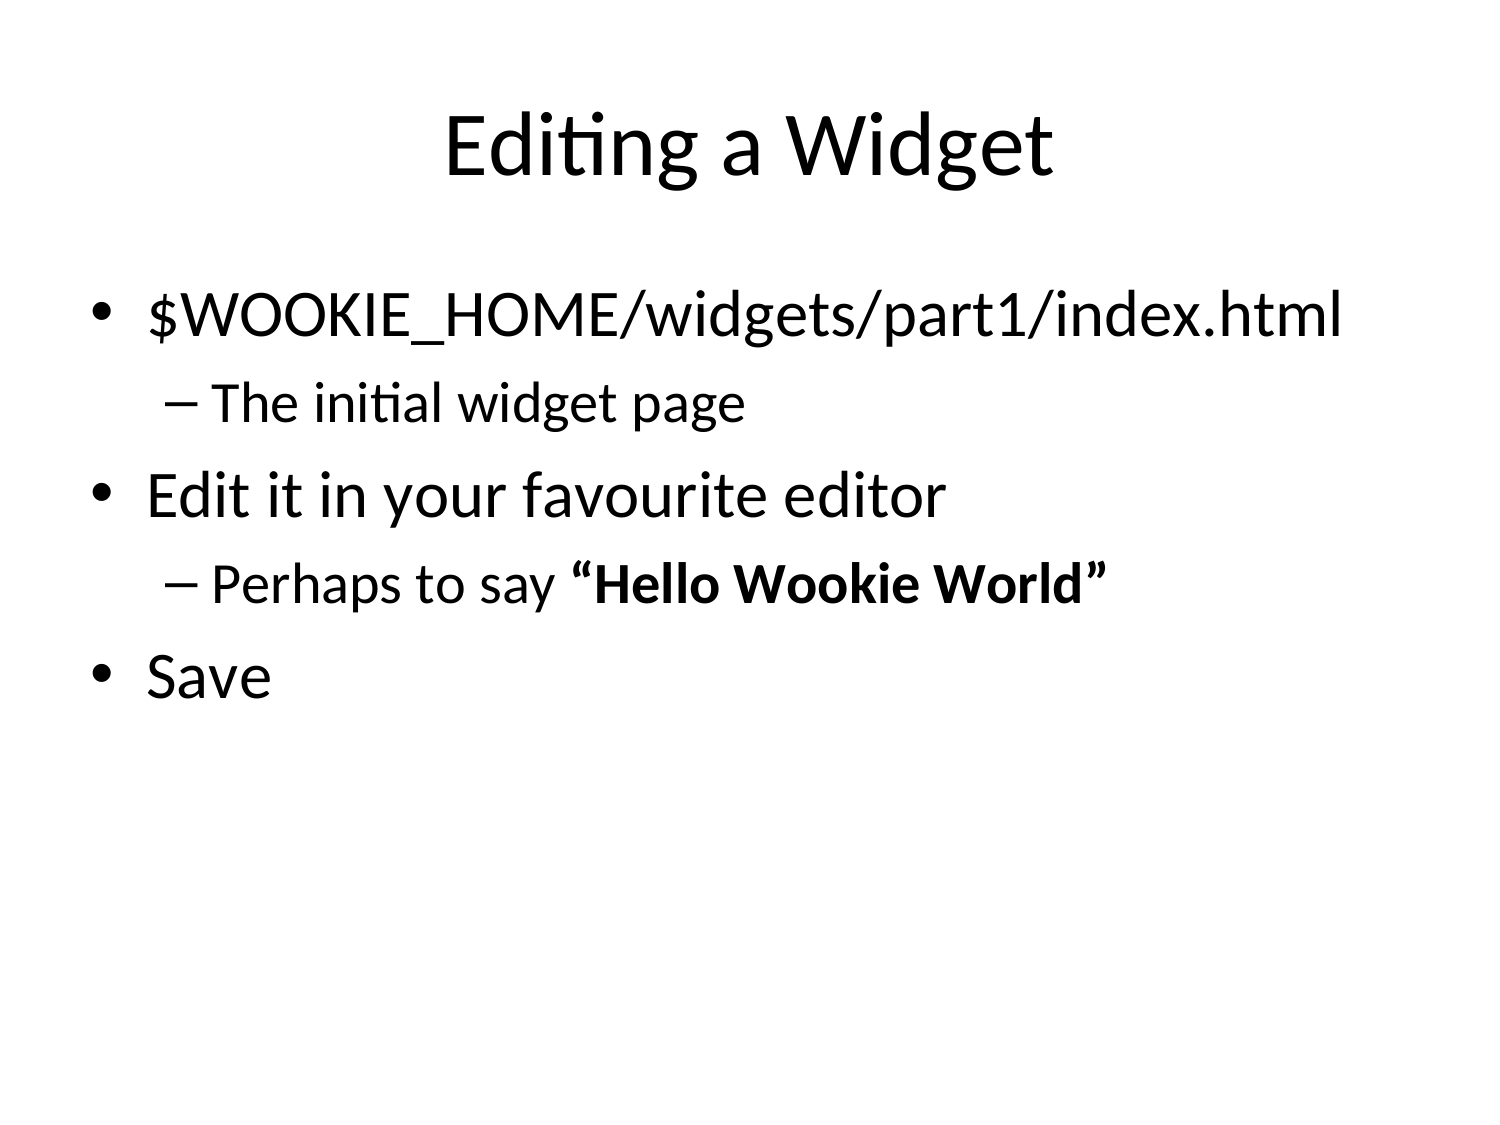

# Editing a Widget
$WOOKIE_HOME/widgets/part1/index.html
The initial widget page
Edit it in your favourite editor
Perhaps to say “Hello Wookie World”
Save